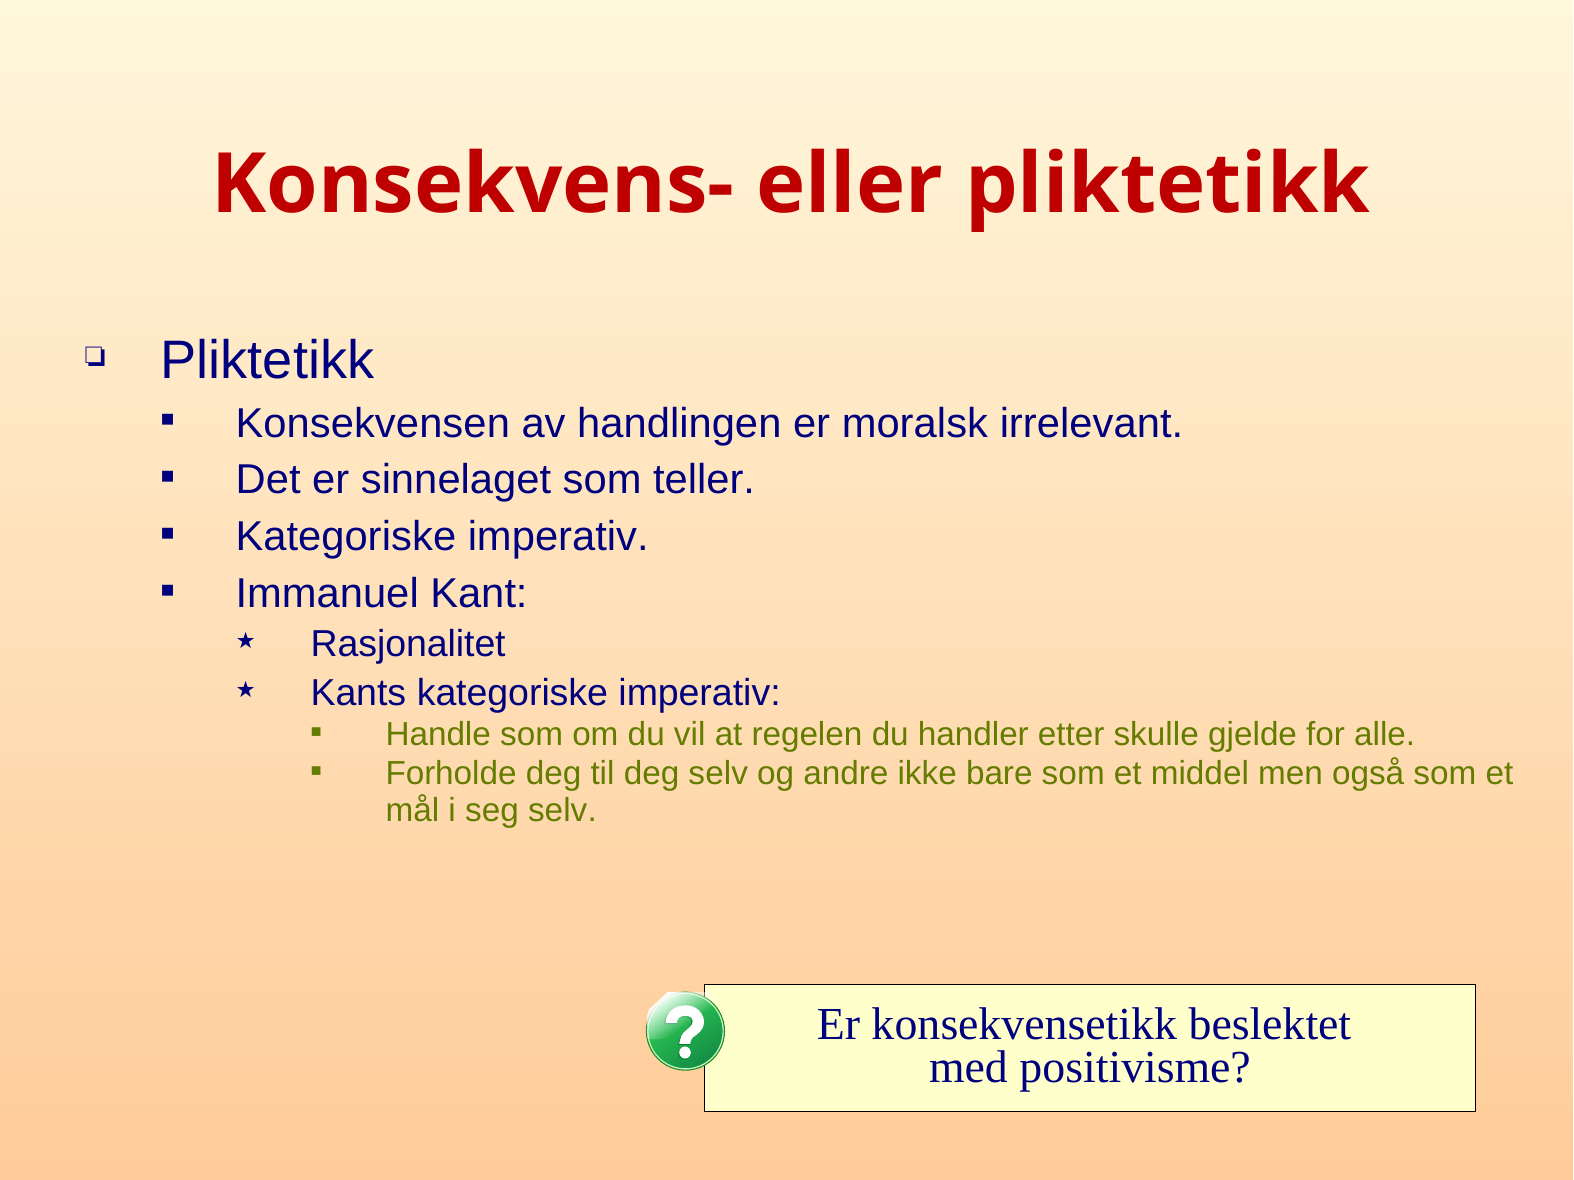

# Konsekvens- eller pliktetikk
Pliktetikk
Konsekvensen av handlingen er moralsk irrelevant.
Det er sinnelaget som teller.
Kategoriske imperativ.
Immanuel Kant:
Rasjonalitet
Kants kategoriske imperativ:
Handle som om du vil at regelen du handler etter skulle gjelde for alle.
Forholde deg til deg selv og andre ikke bare som et middel men også som et mål i seg selv.
Er konsekvensetikk beslektet
med positivisme?